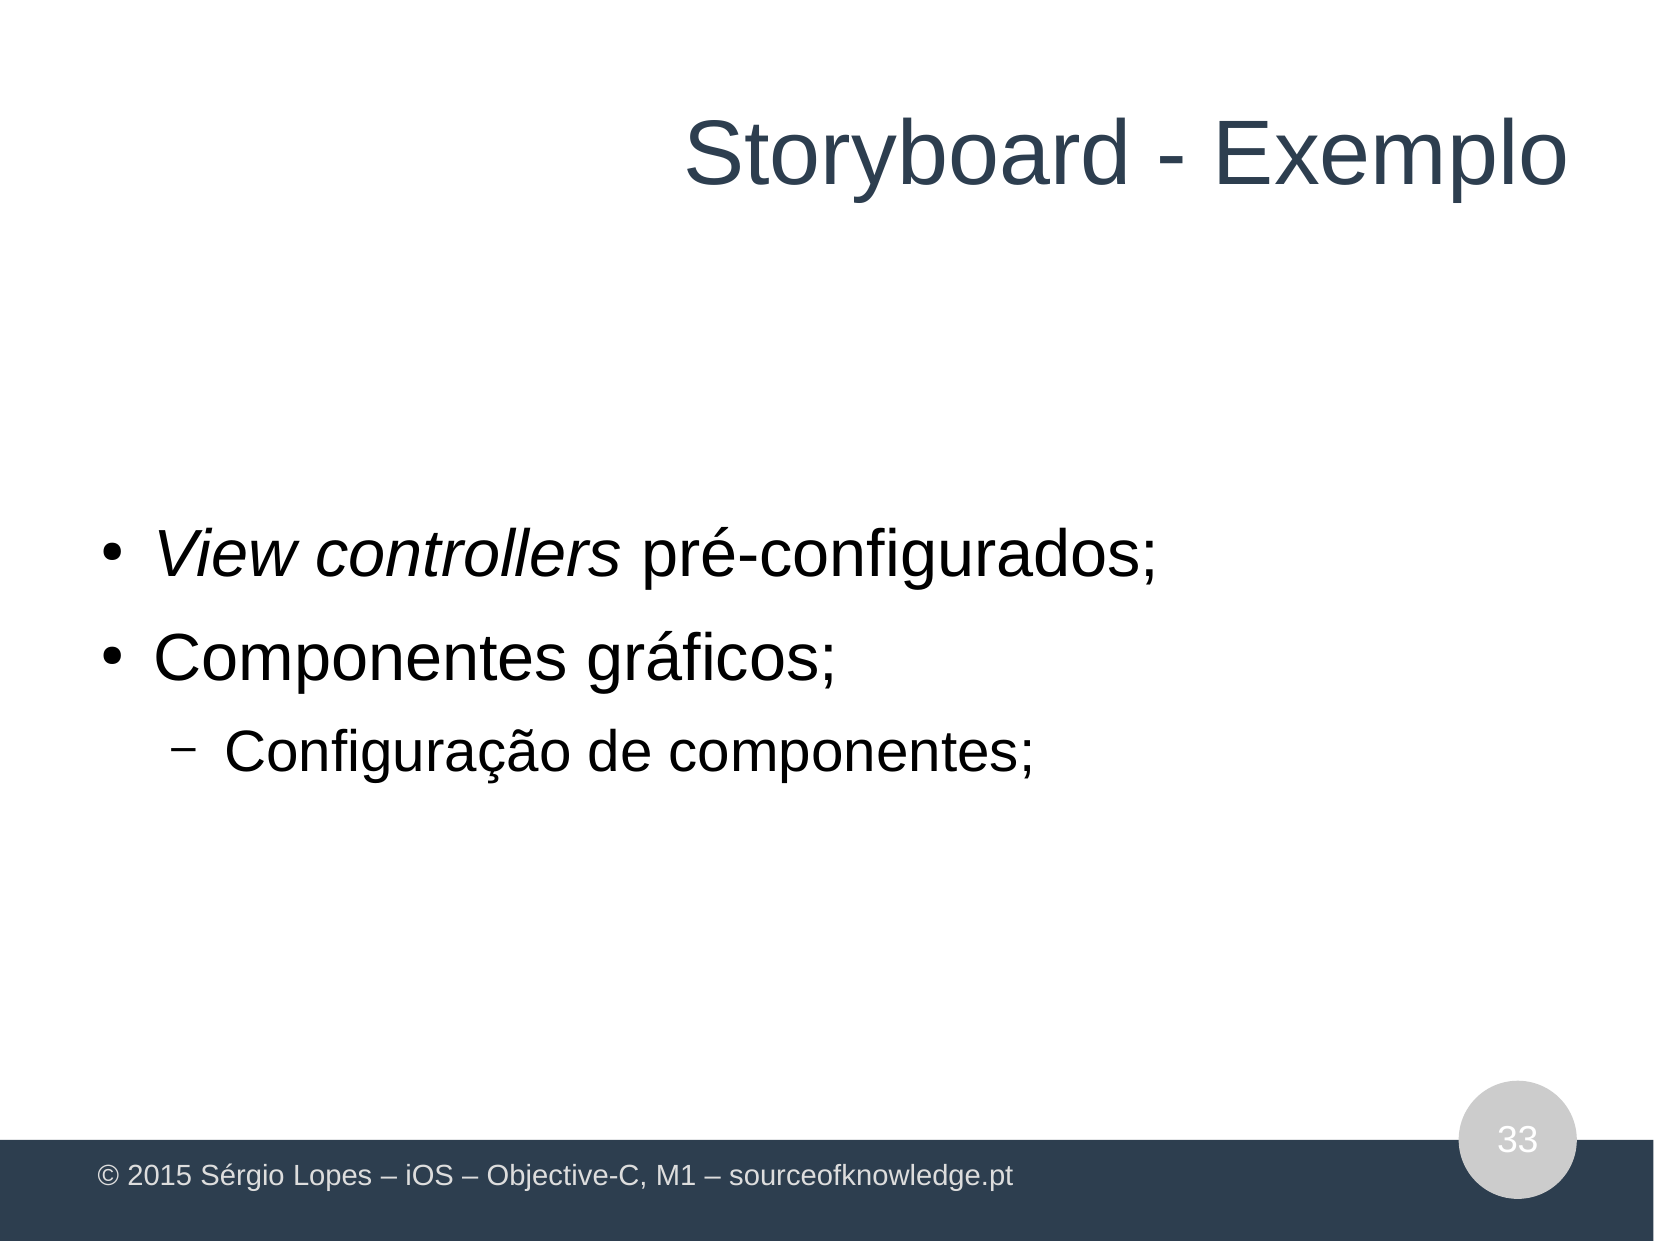

# Storyboard - Exemplo
View controllers pré-configurados;
Componentes gráficos;
Configuração de componentes;
33
© 2015 Sérgio Lopes – iOS – Objective-C, M1 – sourceofknowledge.pt